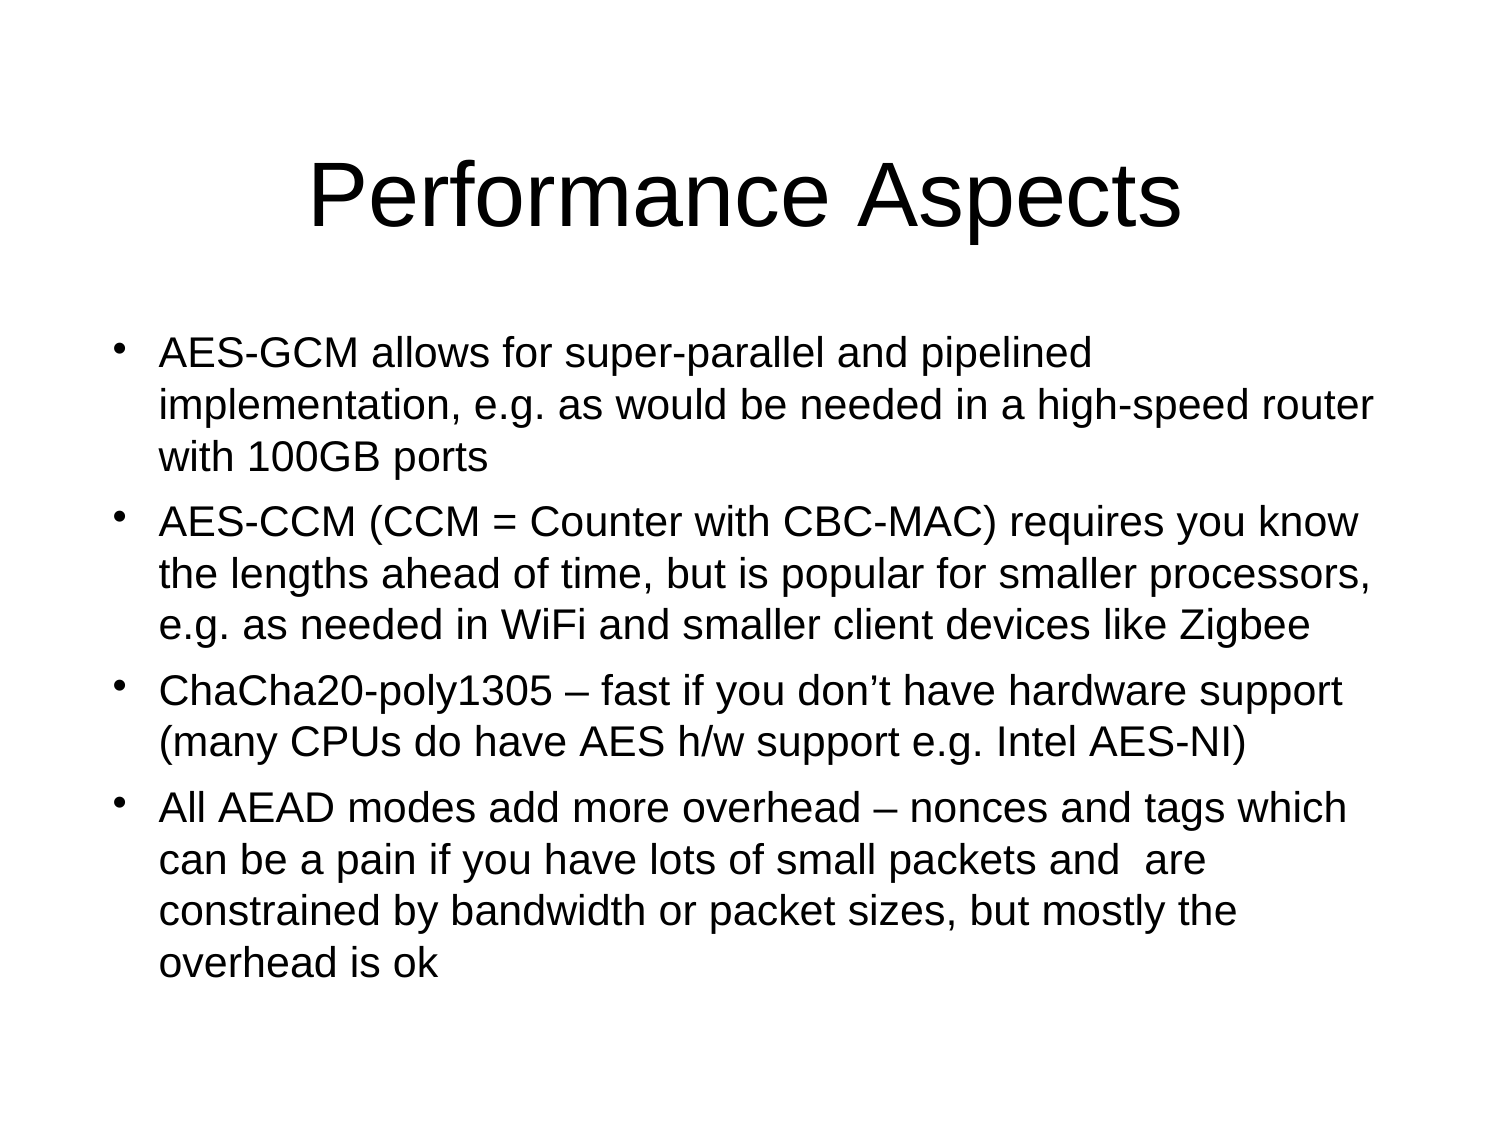

# Performance Aspects
AES-GCM allows for super-parallel and pipelined implementation, e.g. as would be needed in a high-speed router with 100GB ports
AES-CCM (CCM = Counter with CBC-MAC) requires you know the lengths ahead of time, but is popular for smaller processors, e.g. as needed in WiFi and smaller client devices like Zigbee
ChaCha20-poly1305 – fast if you don’t have hardware support (many CPUs do have AES h/w support e.g. Intel AES-NI)
All AEAD modes add more overhead – nonces and tags which can be a pain if you have lots of small packets and are constrained by bandwidth or packet sizes, but mostly the overhead is ok